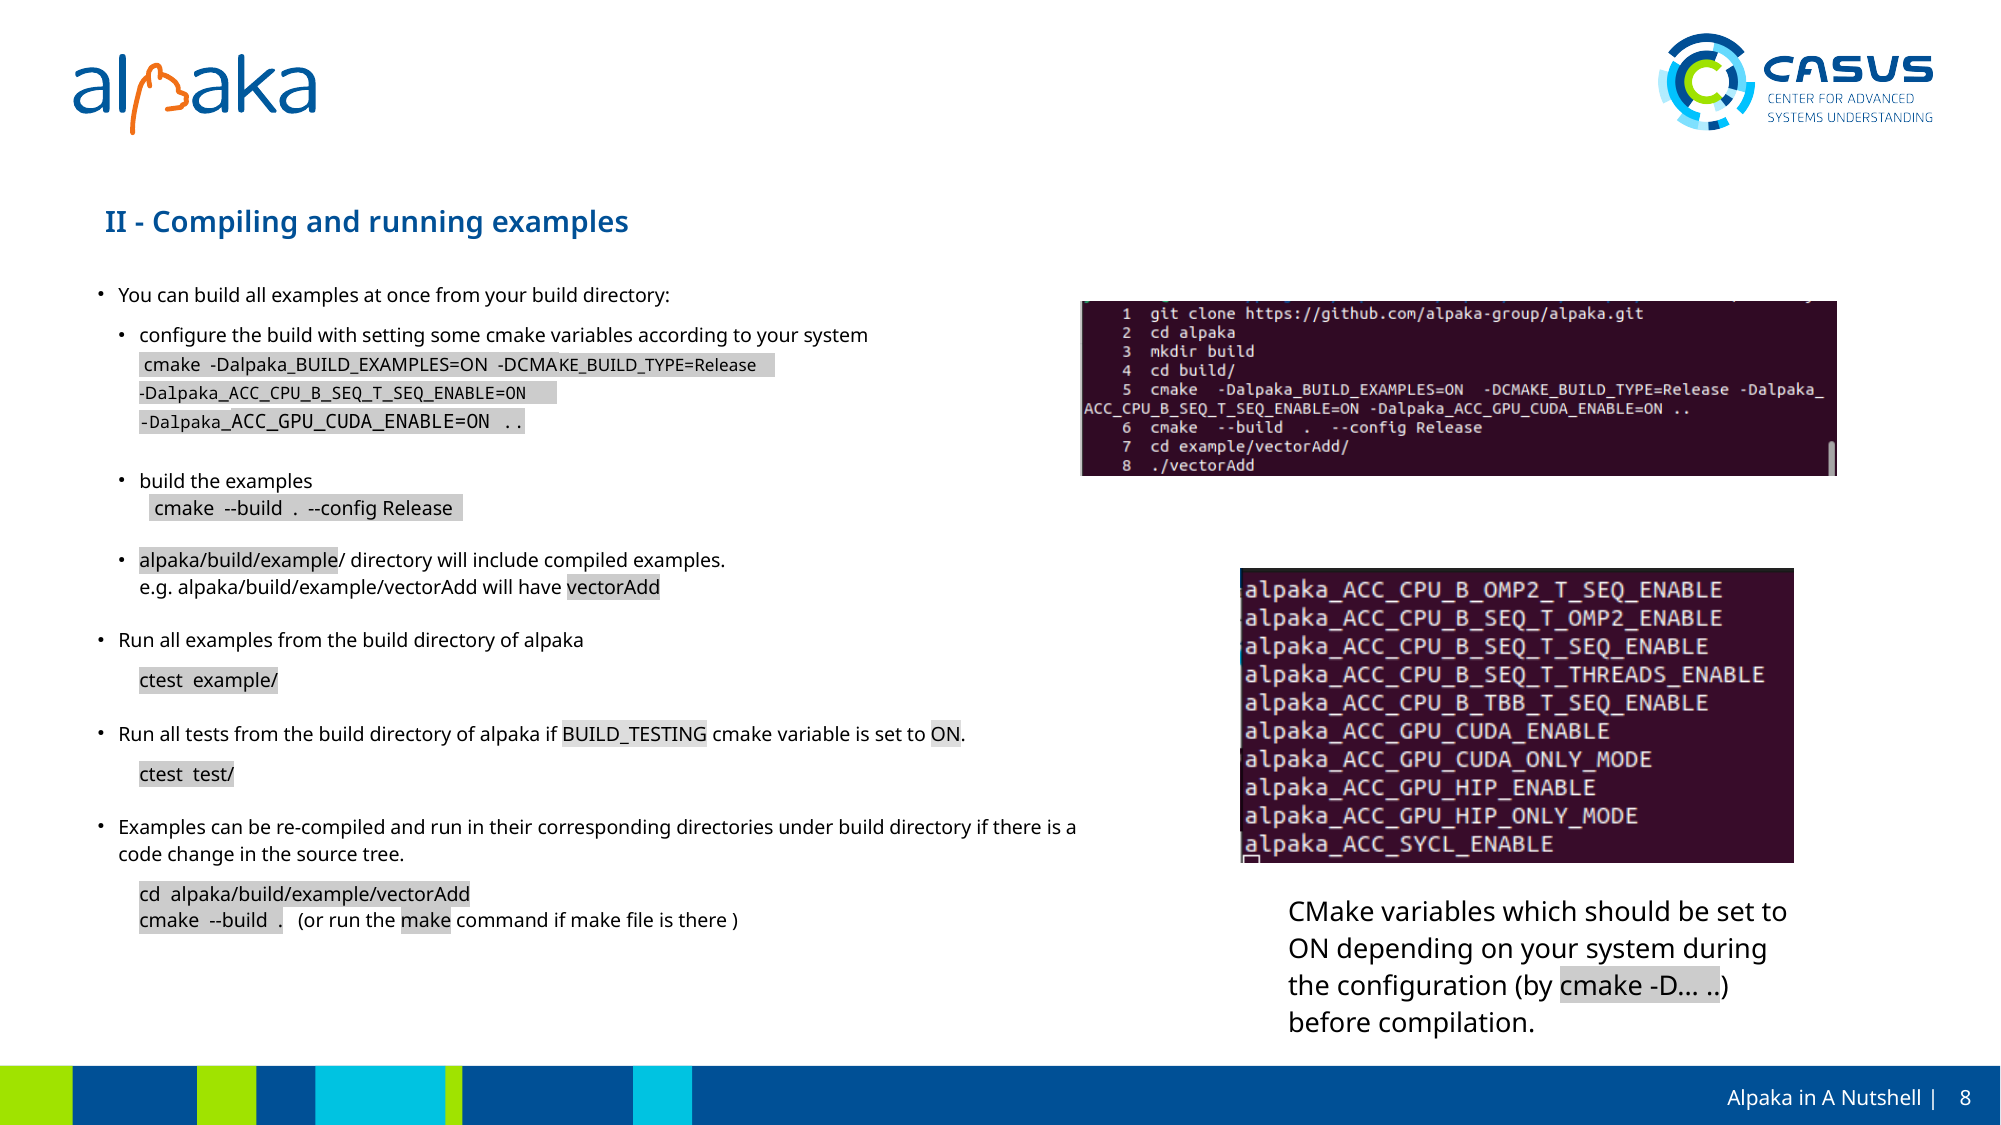

# II - Compiling and running examples
You can build all examples at once from your build directory:
configure the build with setting some cmake variables according to your system
 cmake -Dalpaka_BUILD_EXAMPLES=ON -DCMAKE_BUILD_TYPE=Release
-Dalpaka_ACC_CPU_B_SEQ_T_SEQ_ENABLE=ON
-Dalpaka_ACC_GPU_CUDA_ENABLE=ON ..
build the examples
 cmake --build . --config Release
alpaka/build/example/ directory will include compiled examples.
e.g. alpaka/build/example/vectorAdd will have vectorAdd
Run all examples from the build directory of alpaka
ctest example/
Run all tests from the build directory of alpaka if BUILD_TESTING cmake variable is set to ON.
ctest test/
Examples can be re-compiled and run in their corresponding directories under build directory if there is a code change in the source tree.
cd alpaka/build/example/vectorAdd
cmake --build . (or run the make command if make file is there )
CMake variables which should be set to ON depending on your system during the configuration (by cmake -D... ..) before compilation.
Alpaka in A Nutshell
8